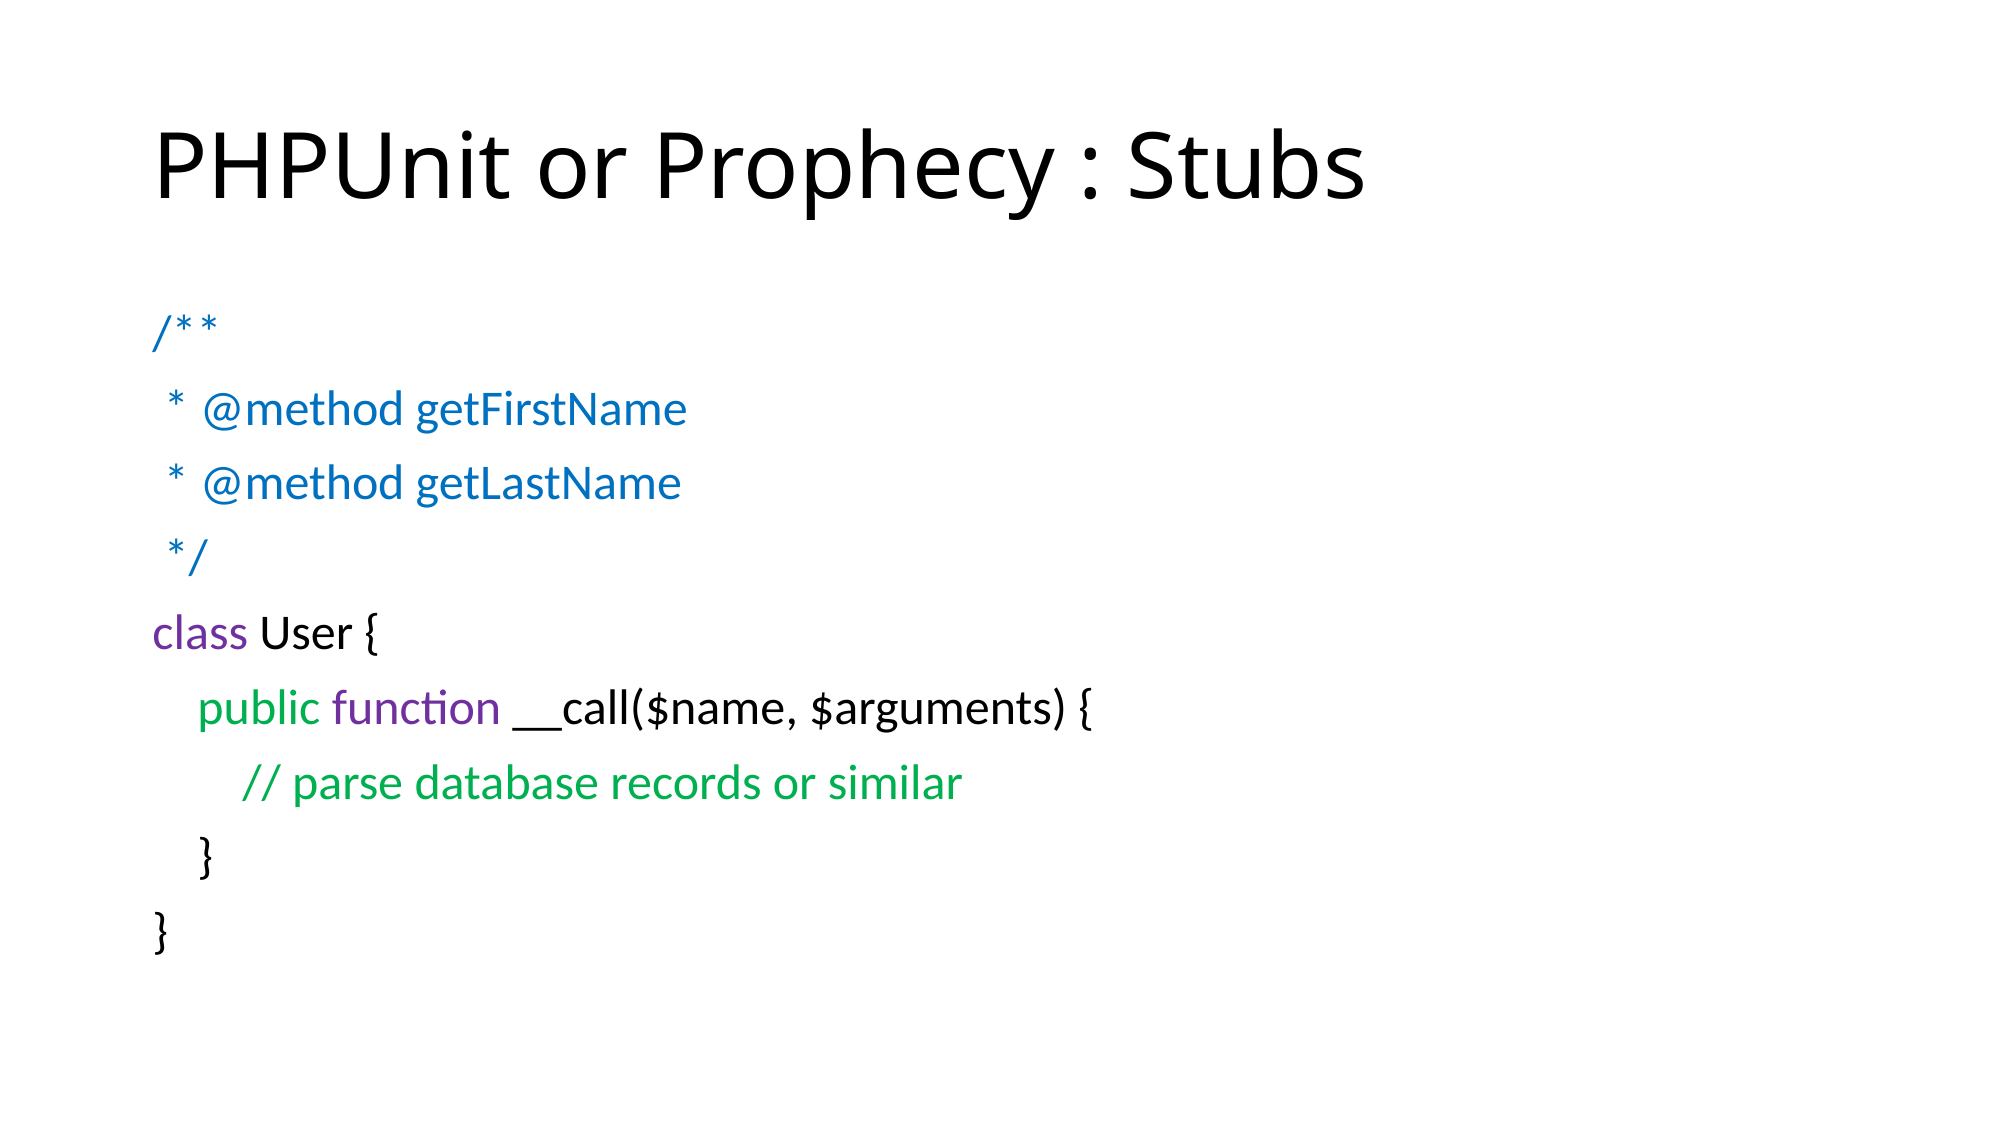

# PHPUnit or Prophecy : Stubs
/**
 * @method getFirstName
 * @method getLastName
 */
class User {
 public function __call($name, $arguments) {
 // parse database records or similar
 }
}